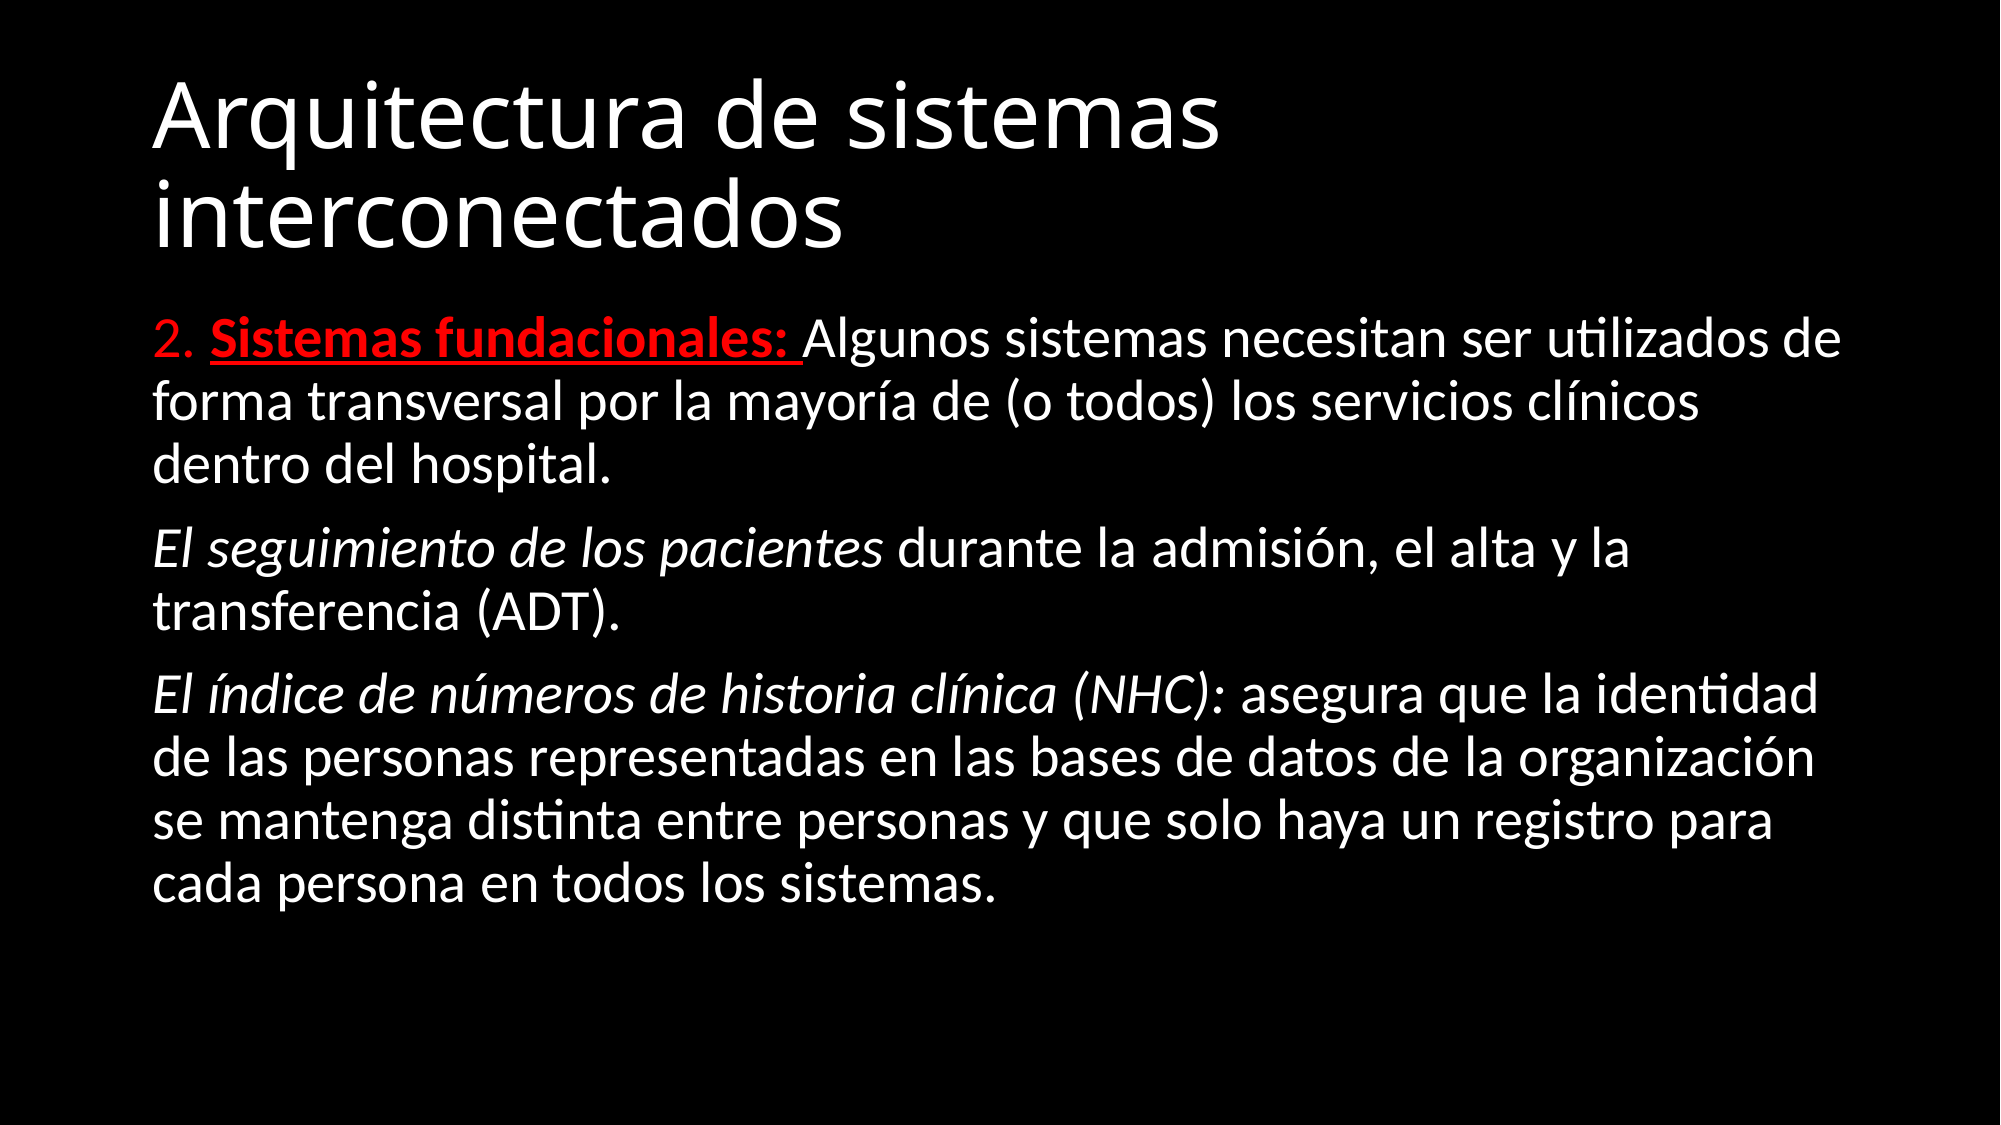

# Arquitectura de sistemas interconectados
2. Sistemas fundacionales: Algunos sistemas necesitan ser utilizados de forma transversal por la mayoría de (o todos) los servicios clínicos dentro del hospital.
El seguimiento de los pacientes durante la admisión, el alta y la transferencia (ADT).
El índice de números de historia clínica (NHC): asegura que la identidad de las personas representadas en las bases de datos de la organización se mantenga distinta entre personas y que solo haya un registro para cada persona en todos los sistemas.